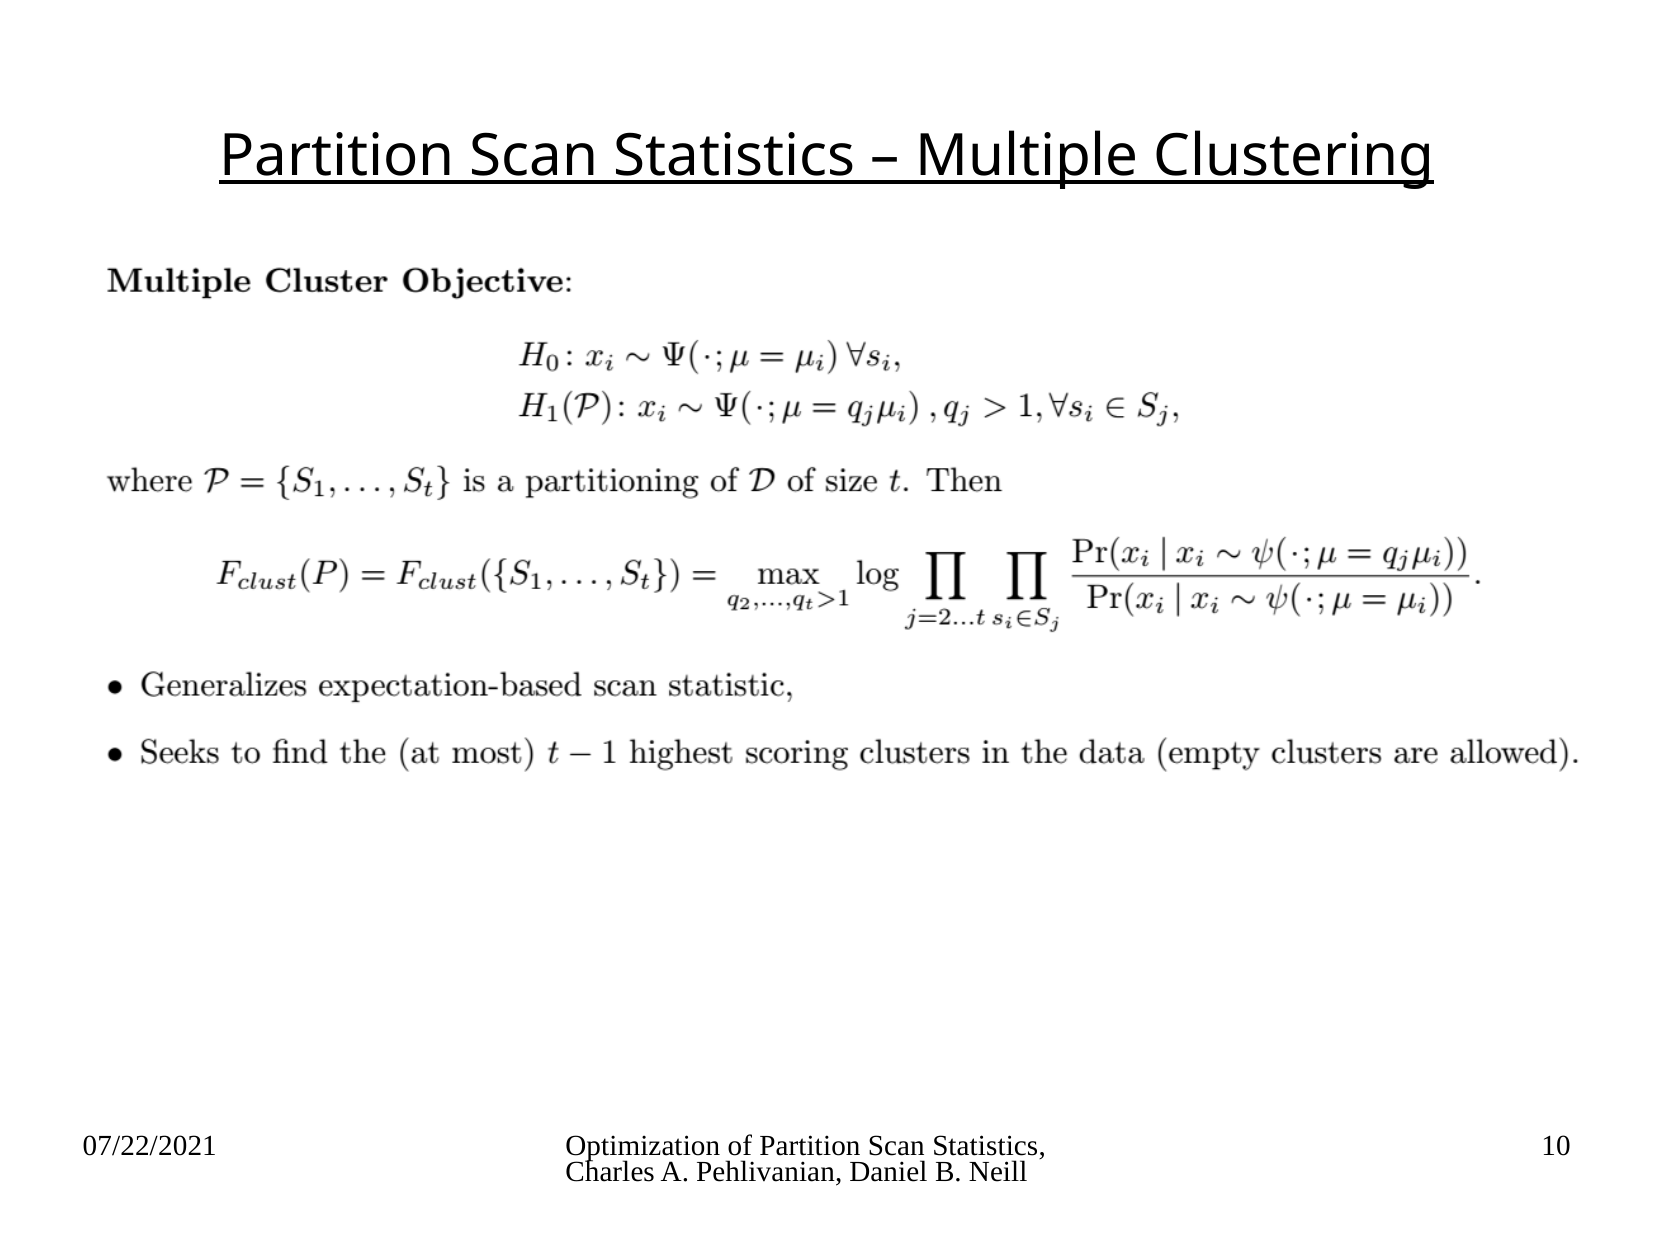

# Partition Scan Statistics – Multiple Clustering
07/22/2021
Optimization of Partition Scan Statistics, Charles A. Pehlivanian, Daniel B. Neill
10